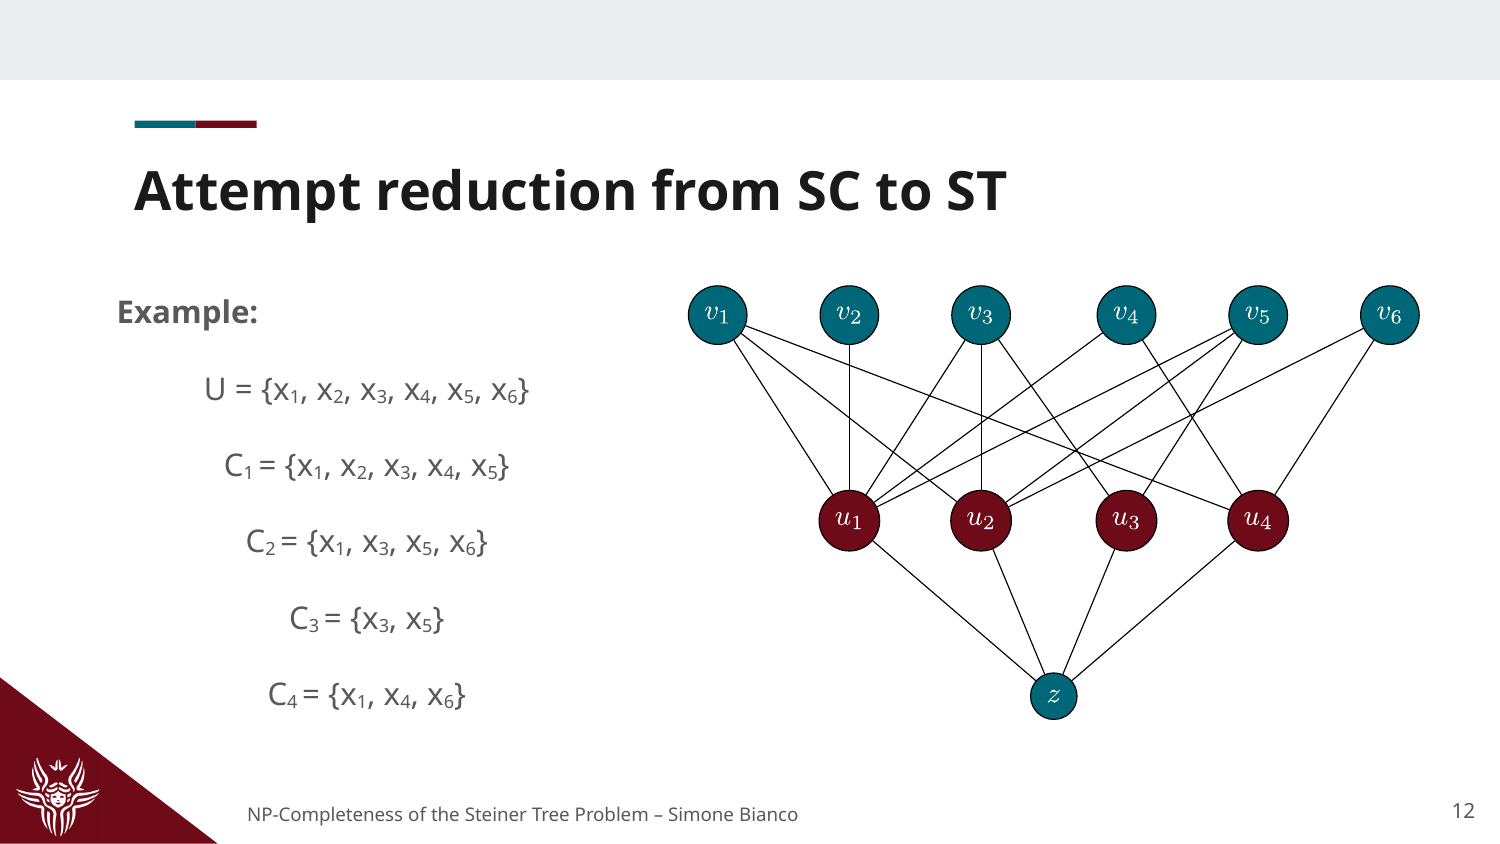

# Attempt reduction from SC to ST
Example:
U = {x1, x2, x3, x4, x5, x6}
C1 = {x1, x2, x3, x4, x5}
C2 = {x1, x3, x5, x6}
C3 = {x3, x5}
C4 = {x1, x4, x6}
NP-Completeness of the Steiner Tree Problem – Simone Bianco